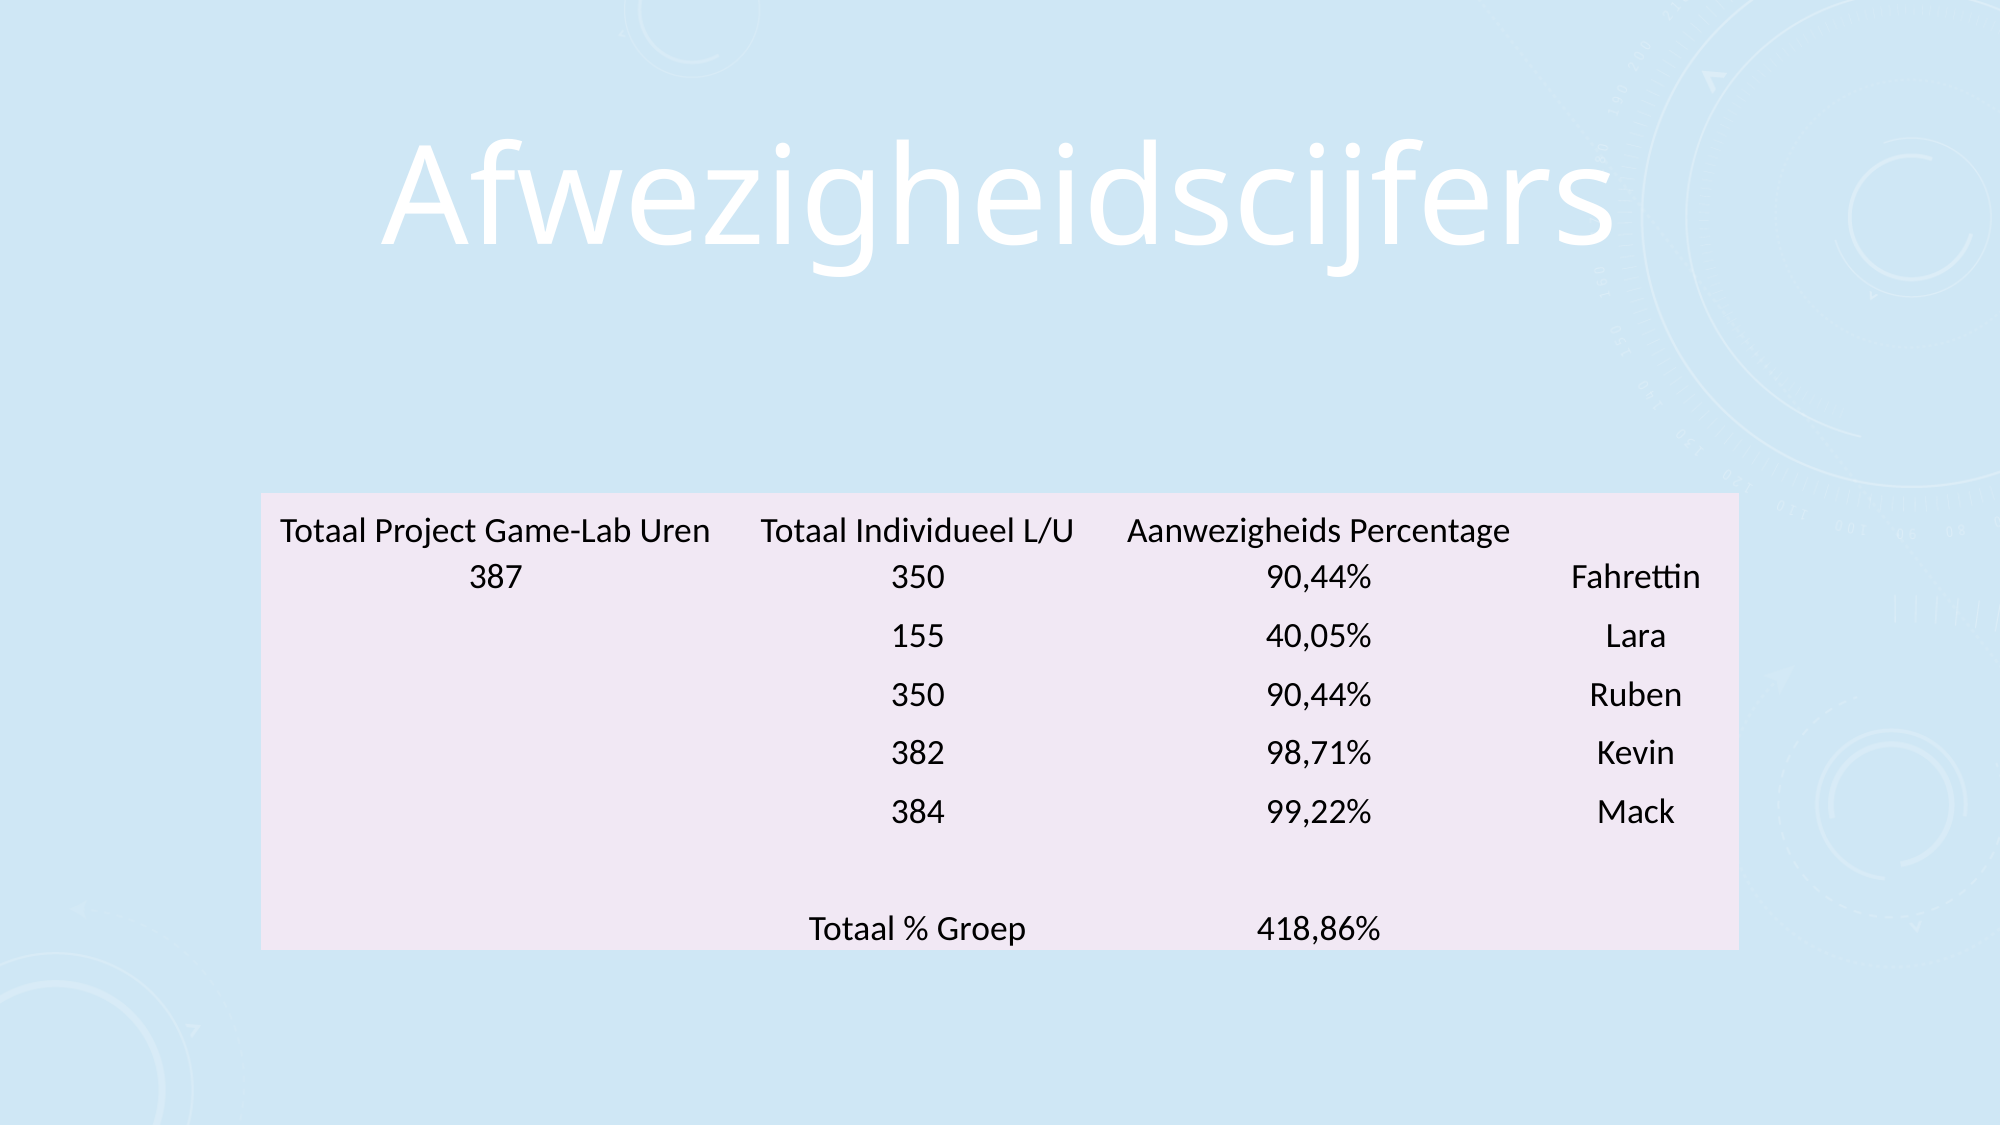

# Afwezigheidscijfers
| Totaal Project Game-Lab Uren | Totaal Individueel L/U | Aanwezigheids Percentage | |
| --- | --- | --- | --- |
| 387 | 350 | 90,44% | Fahrettin |
| | 155 | 40,05% | Lara |
| | 350 | 90,44% | Ruben |
| | 382 | 98,71% | Kevin |
| | 384 | 99,22% | Mack |
| | | | |
| | Totaal % Groep | 418,86% | |